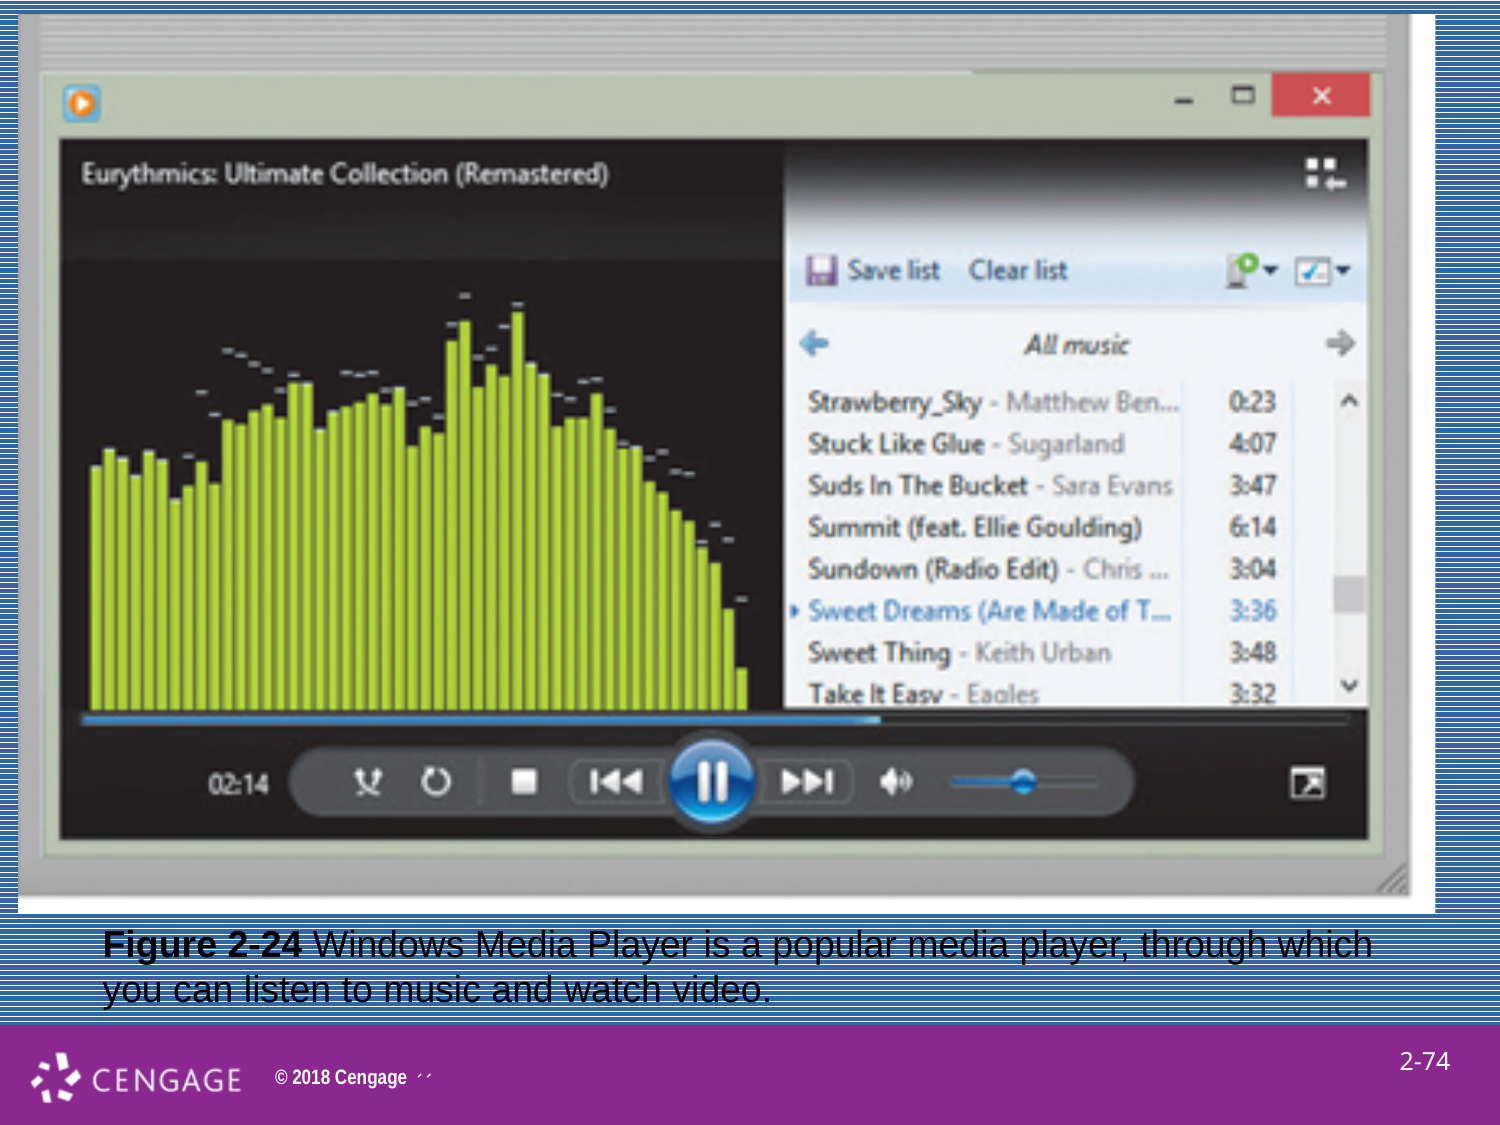

# Figure 2-24 Windows Media Player is a popular media player, through which you can listen to music and watch video.